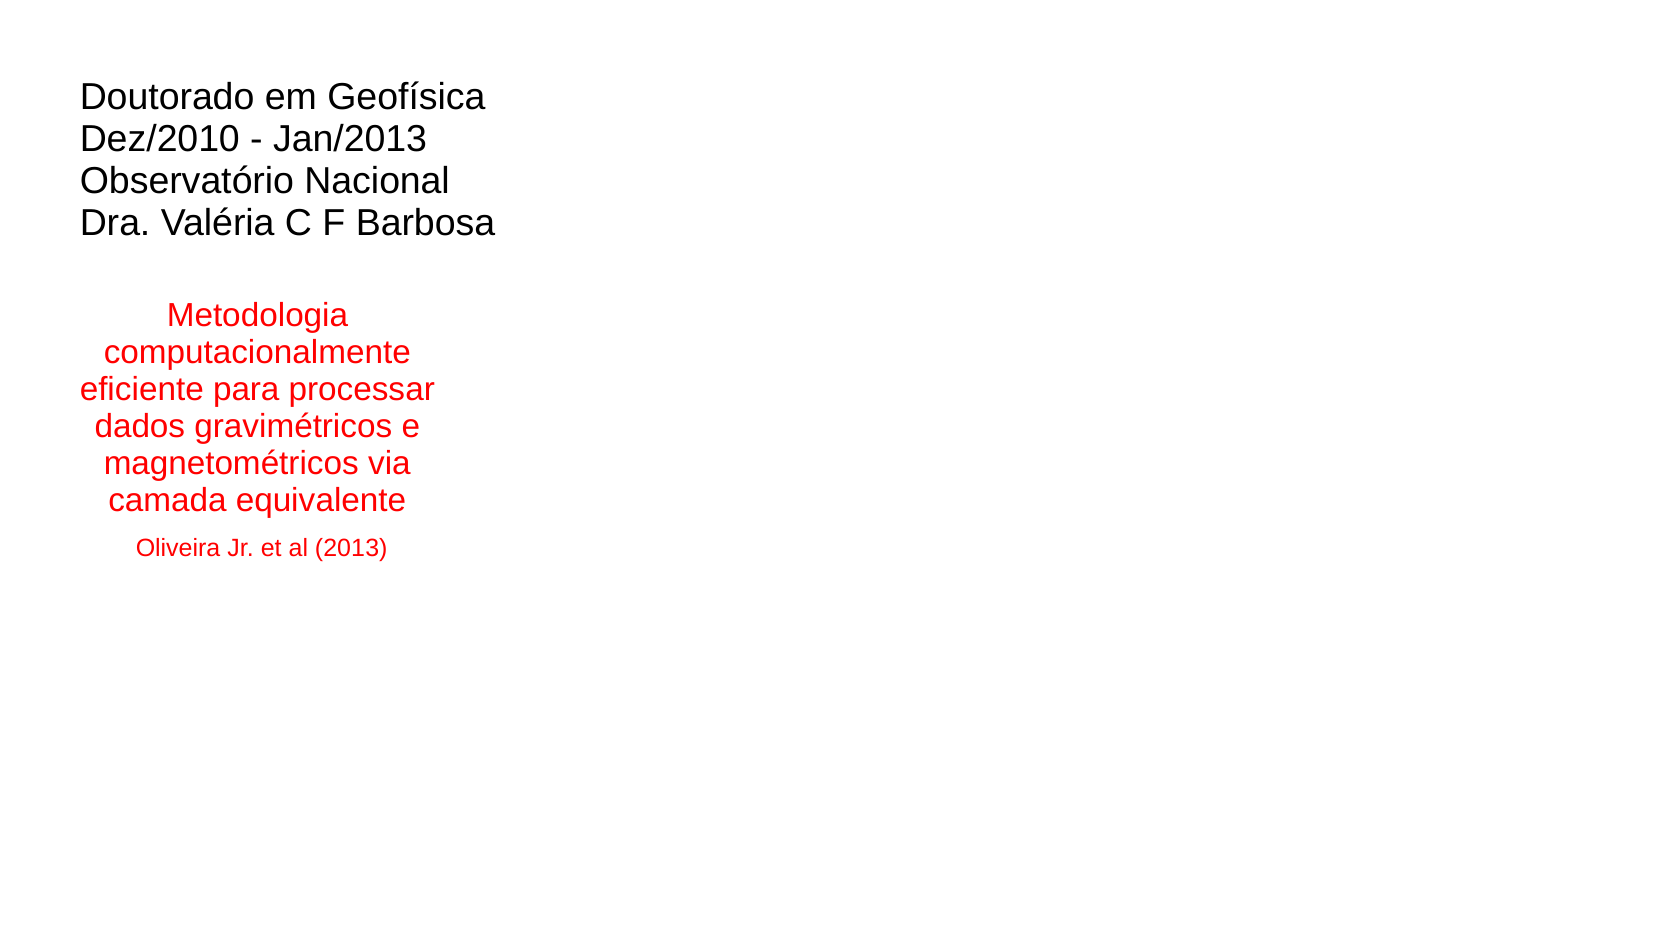

Doutorado em Geofísica
Dez/2010 - Jan/2013
Observatório Nacional
Dra. Valéria C F Barbosa
Metodologia computacionalmente eficiente para processar dados gravimétricos e magnetométricos via camada equivalente
Oliveira Jr. et al (2013)